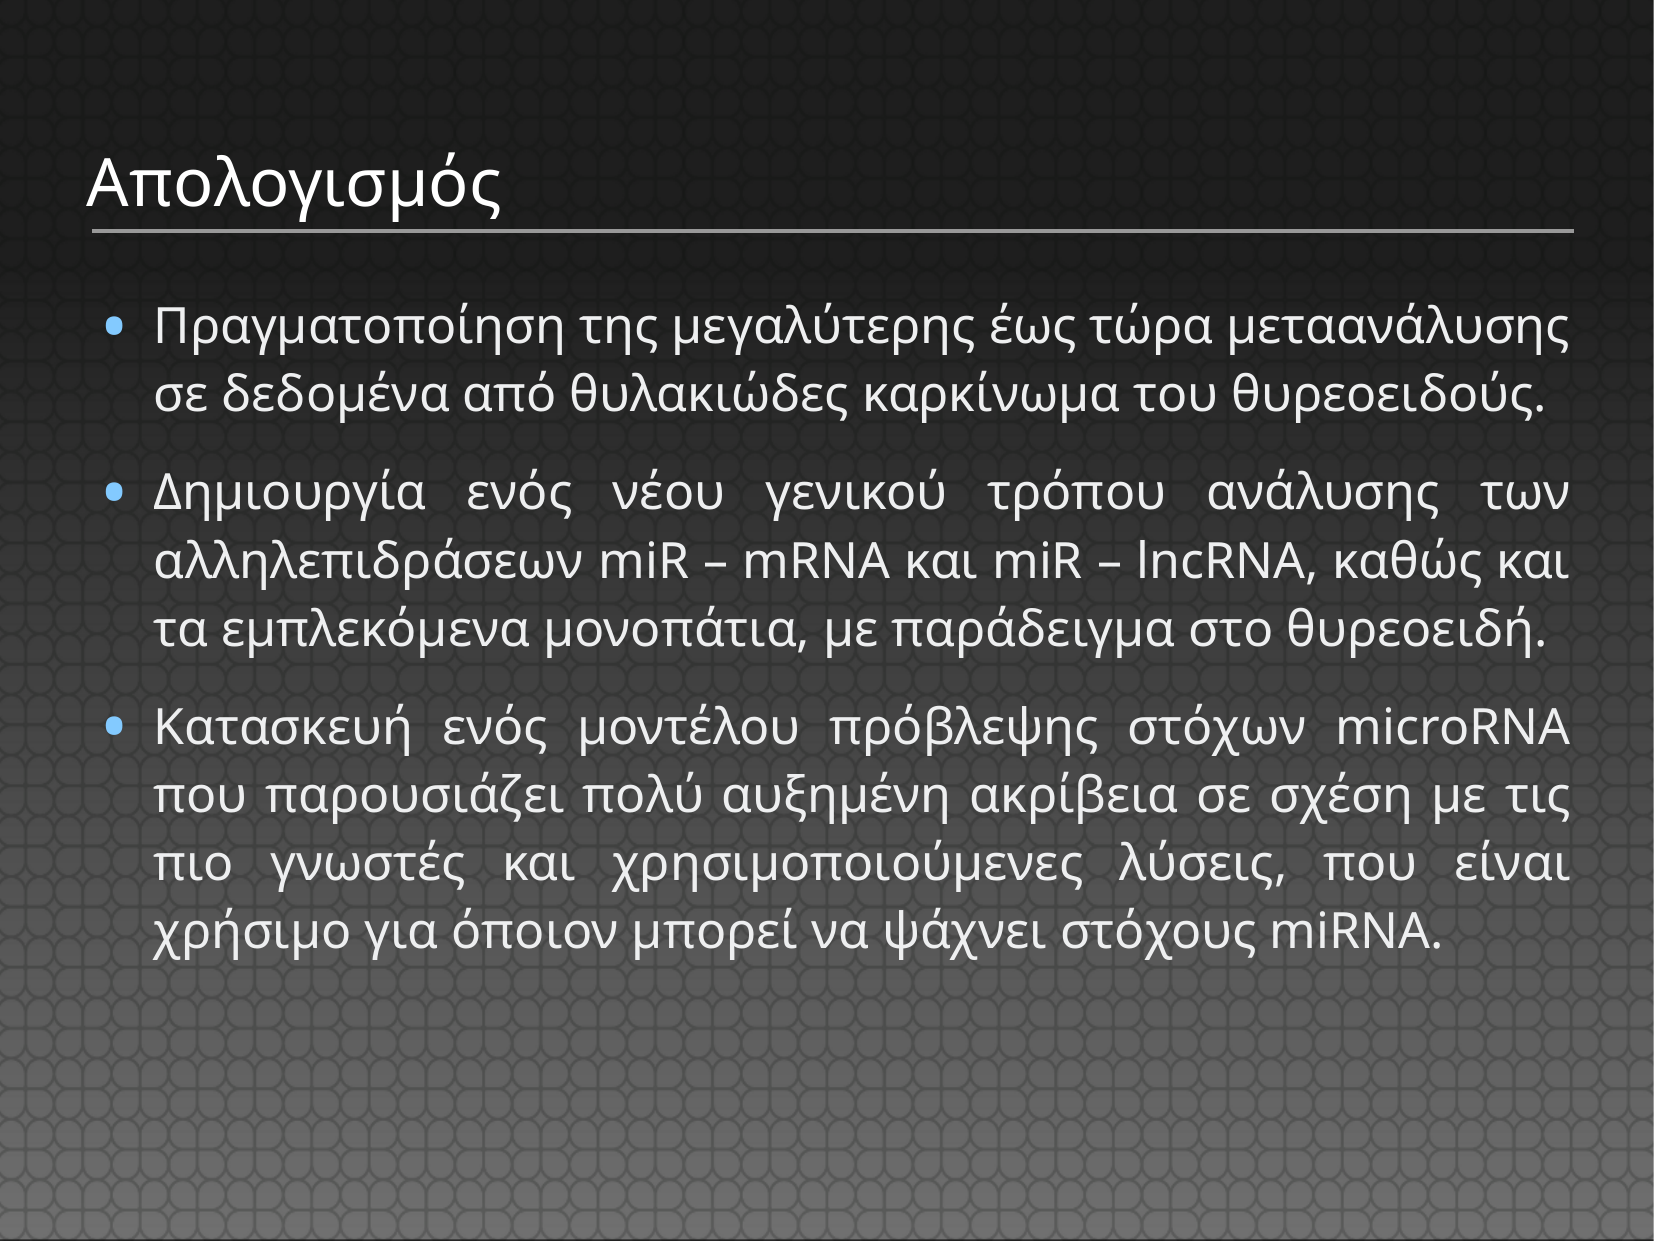

# Απολογισμός
Πραγματοποίηση της μεγαλύτερης έως τώρα μεταανάλυσης σε δεδομένα από θυλακιώδες καρκίνωμα του θυρεοειδούς.
Δημιουργία ενός νέου γενικού τρόπου ανάλυσης των αλληλεπιδράσεων miR – mRNA και miR – lncRNA, καθώς και τα εμπλεκόμενα μονοπάτια, με παράδειγμα στο θυρεοειδή.
Κατασκευή ενός μοντέλου πρόβλεψης στόχων microRNA που παρουσιάζει πολύ αυξημένη ακρίβεια σε σχέση με τις πιο γνωστές και χρησιμοποιούμενες λύσεις, που είναι χρήσιμο για όποιον μπορεί να ψάχνει στόχους miRNA.